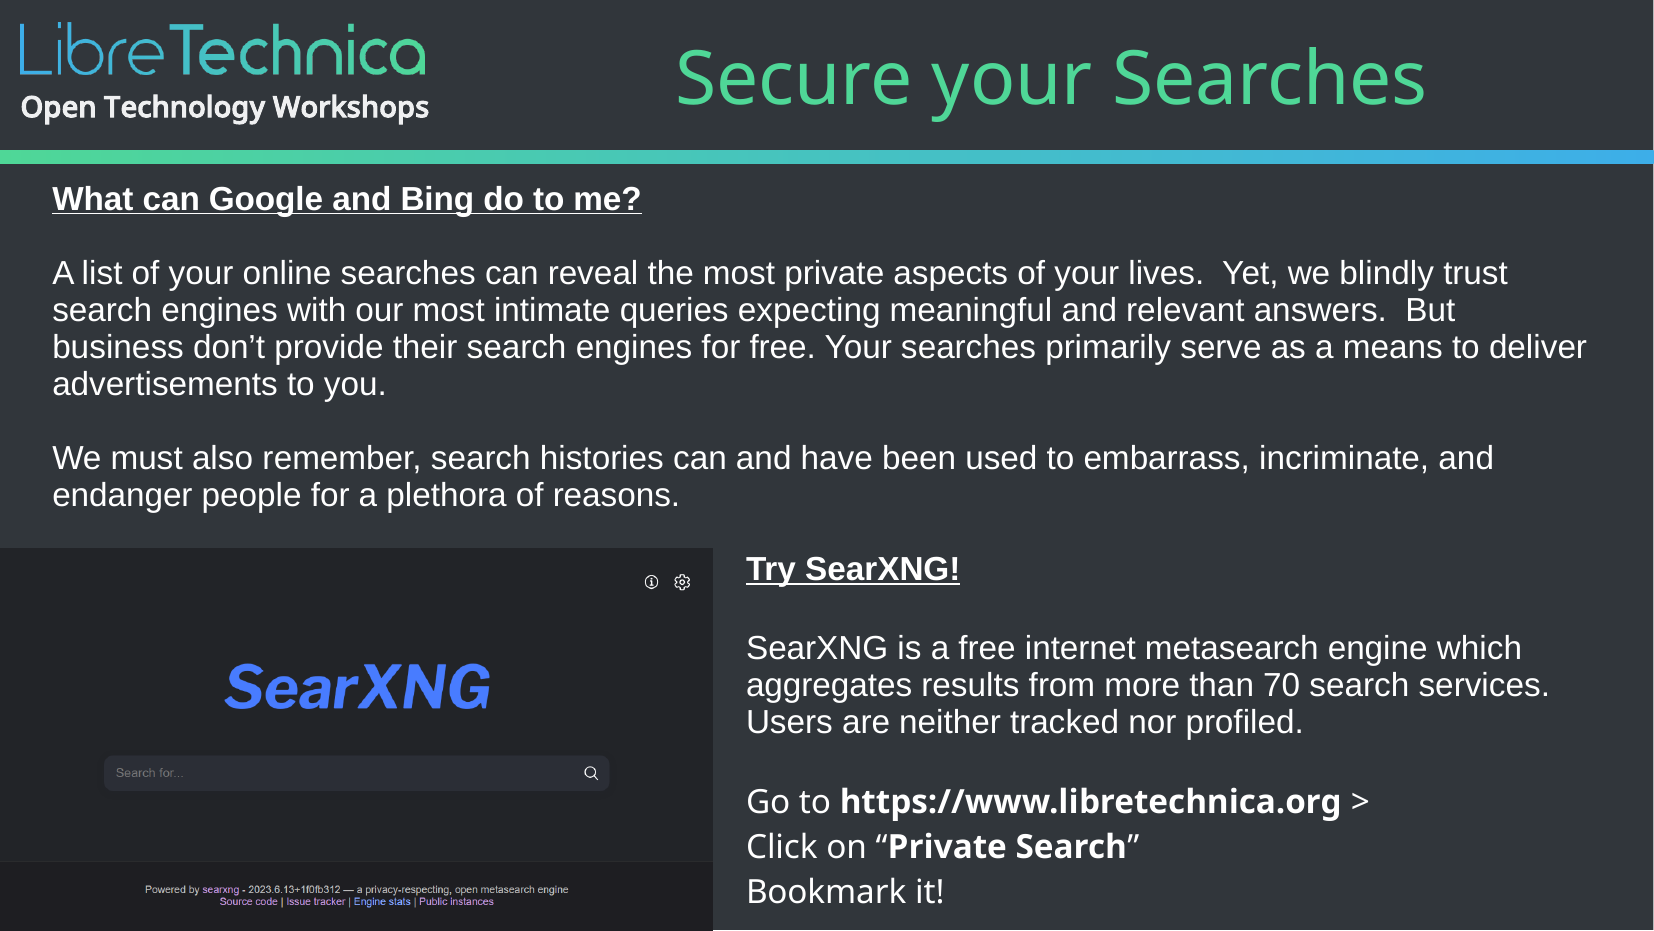

Secure your Searches
# Open Technology Workshops
What can Google and Bing do to me?
A list of your online searches can reveal the most private aspects of your lives. Yet, we blindly trust search engines with our most intimate queries expecting meaningful and relevant answers. But business don’t provide their search engines for free. Your searches primarily serve as a means to deliver advertisements to you.
We must also remember, search histories can and have been used to embarrass, incriminate, and endanger people for a plethora of reasons.
Try SearXNG!
SearXNG is a free internet metasearch engine which aggregates results from more than 70 search services. Users are neither tracked nor profiled.
Go to https://www.libretechnica.org >
Click on “Private Search”
Bookmark it!